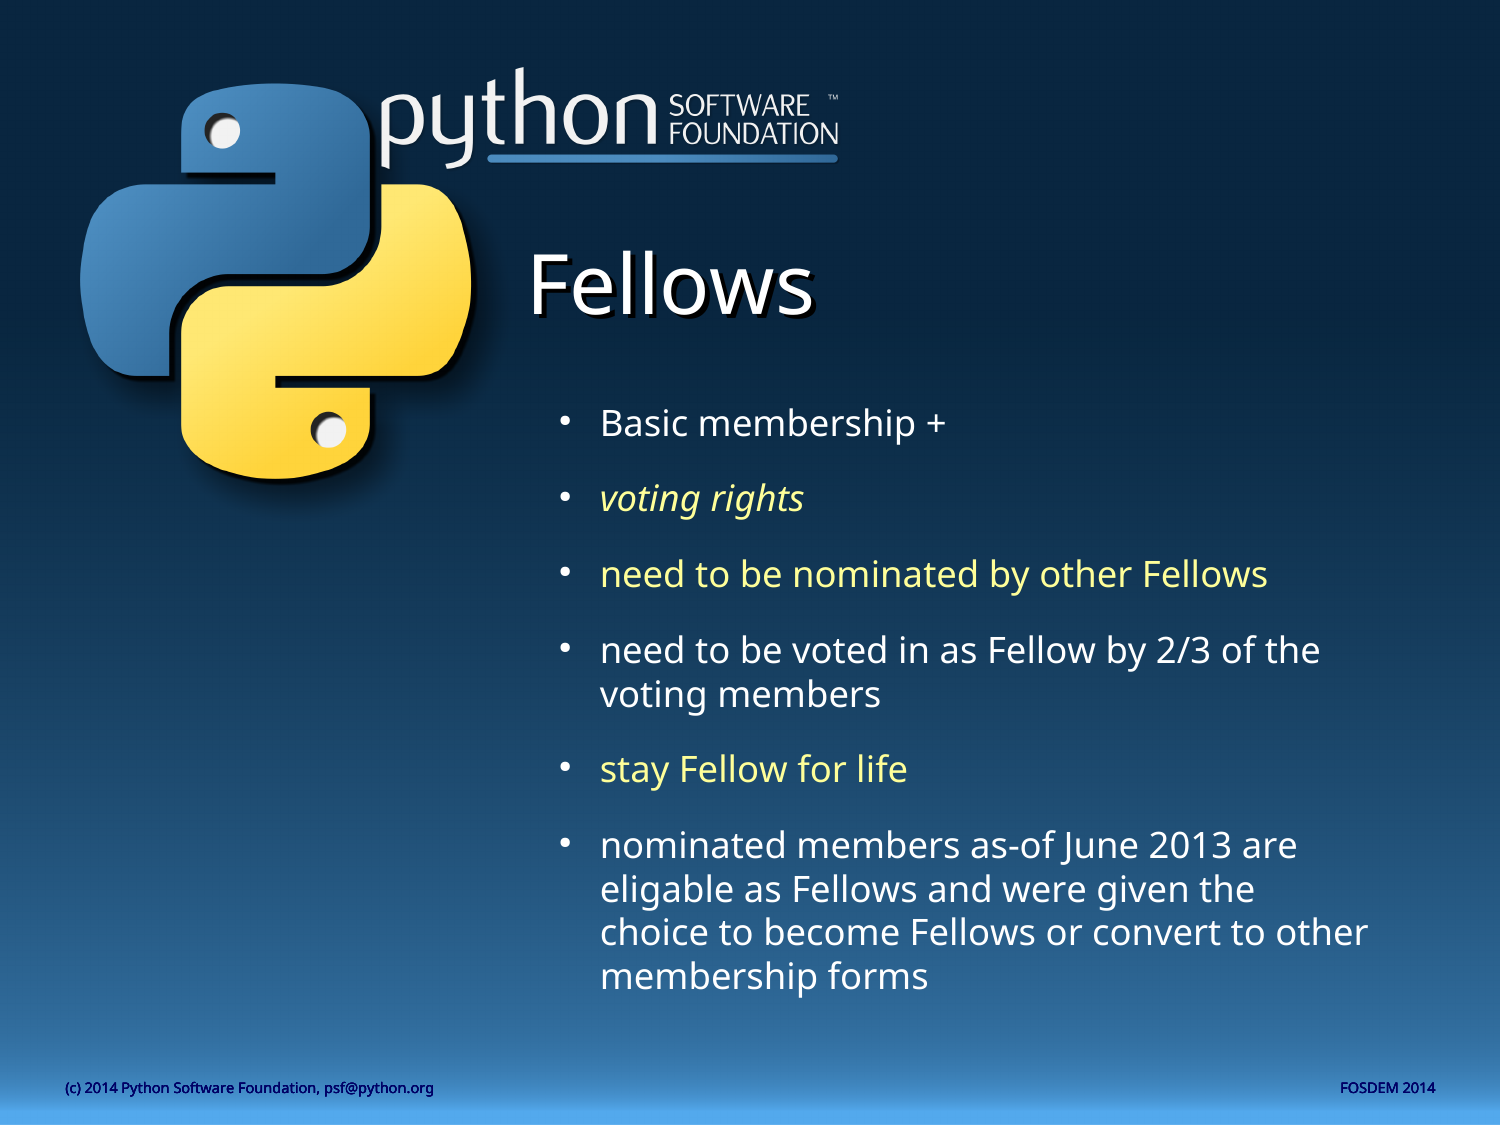

# Fellows
Basic membership +
voting rights
need to be nominated by other Fellows
need to be voted in as Fellow by 2/3 of the voting members
stay Fellow for life
nominated members as-of June 2013 are eligable as Fellows and were given the choice to become Fellows or convert to other membership forms
(c) 2014 Python Software Foundation, psf@python.org						 FOSDEM 2014
(c) 2014 Python Software Foundation, psf@python.org						 FOSDEM 2014
(c) 2014 Python Software Foundation, psf@python.org						 FOSDEM 2014